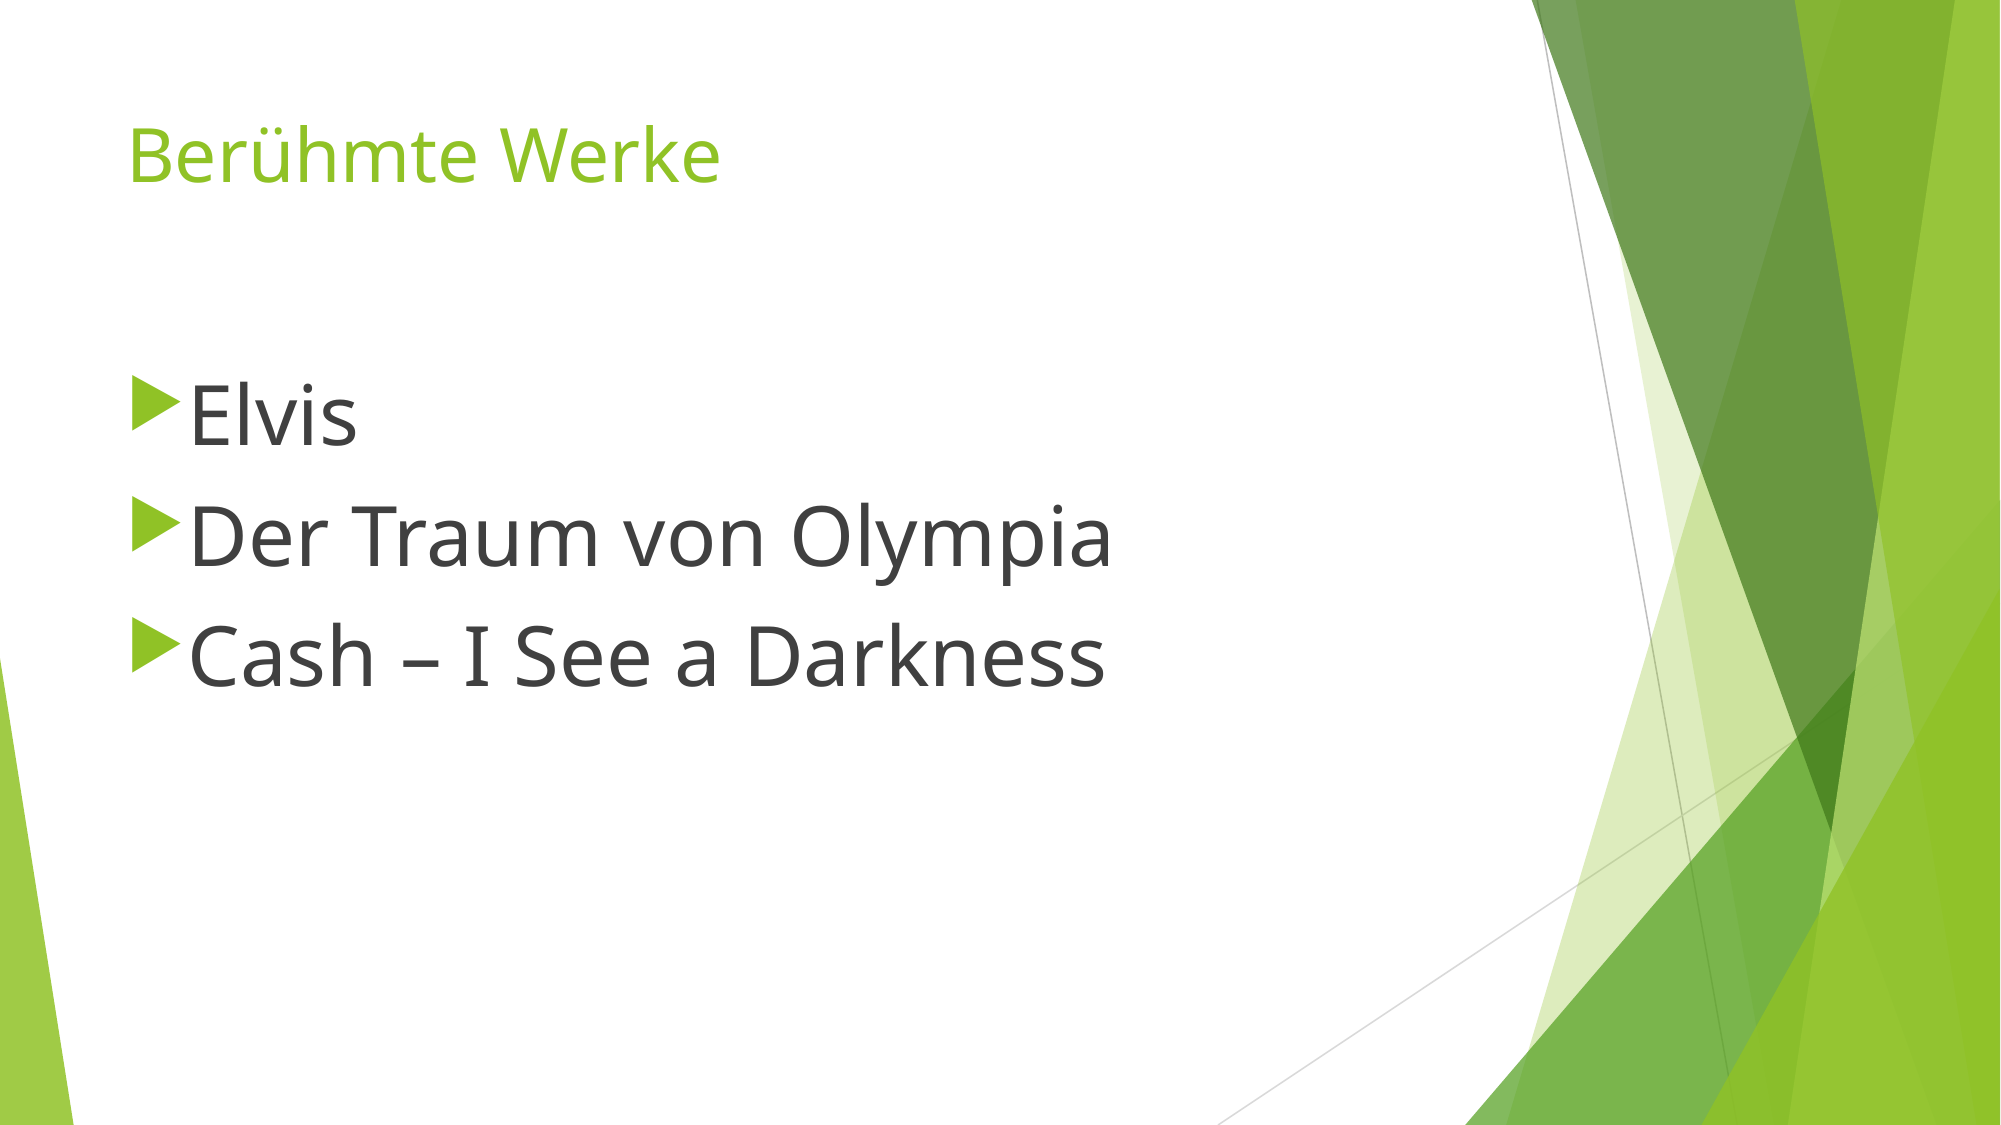

# Berühmte Werke
Elvis
Der Traum von Olympia
Cash – I See a Darkness